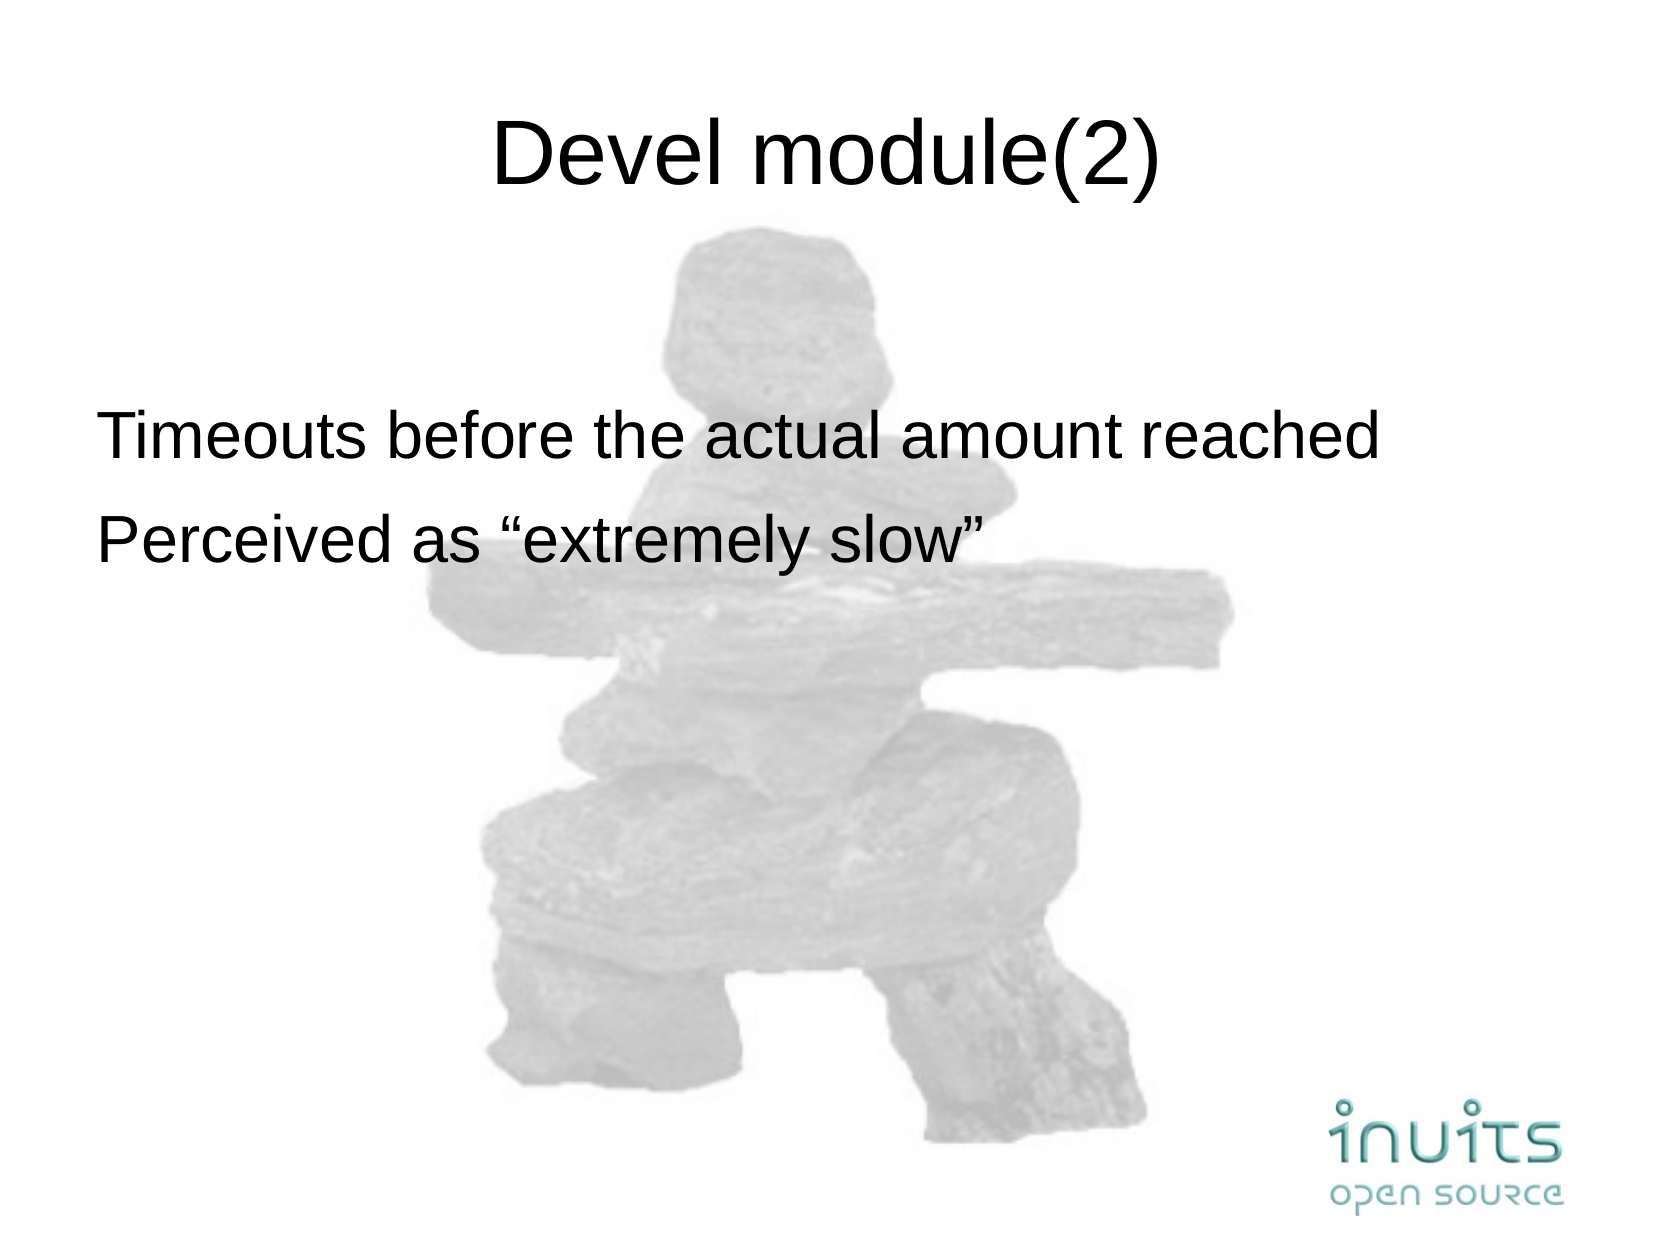

# Devel module(2)
Timeouts before the actual amount reached
Perceived as “extremely slow”